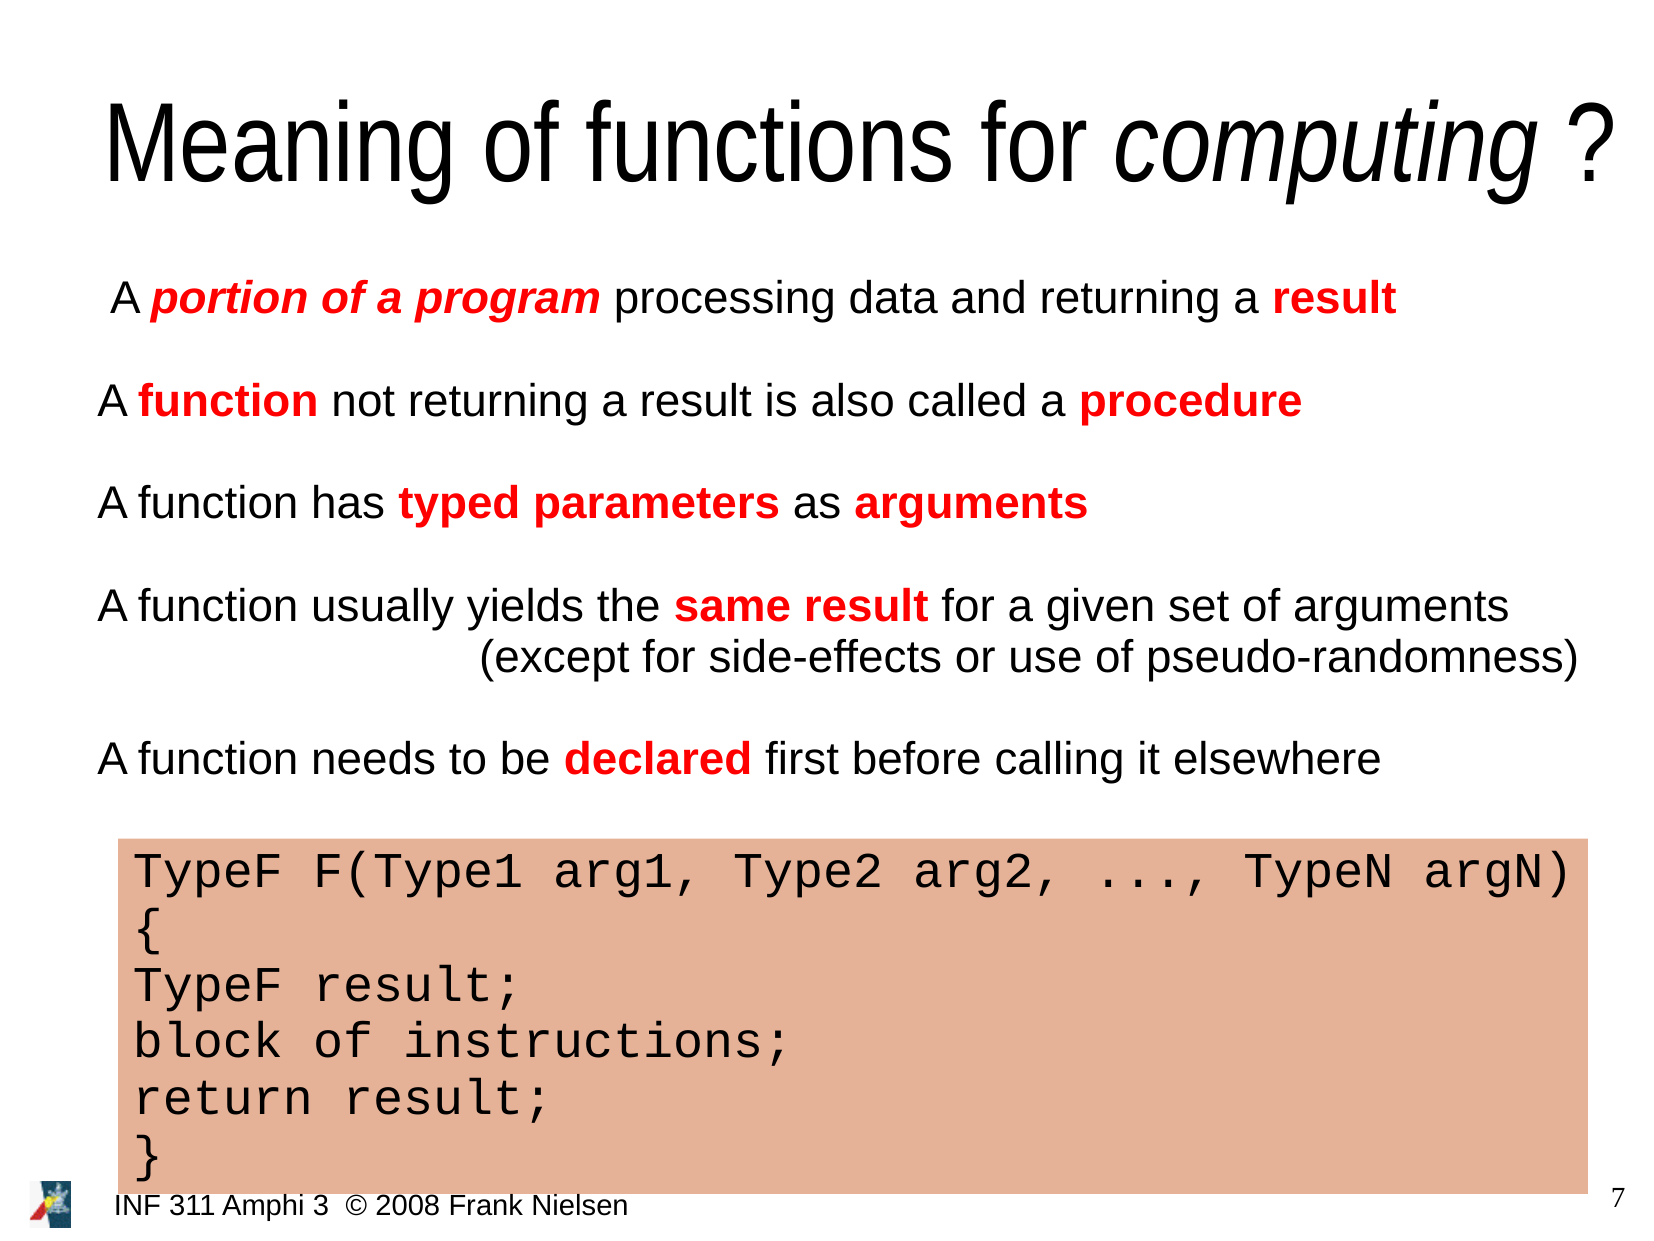

Meaning of functions for computing ?
 A portion of a program processing data and returning a result
A function not returning a result is also called a procedure
A function has typed parameters as arguments
A function usually yields the same result for a given set of arguments
	 		 (except for side-effects or use of pseudo-randomness)
A function needs to be declared first before calling it elsewhere
TypeF F(Type1 arg1, Type2 arg2, ..., TypeN argN)
{
TypeF result;
block of instructions;
return result;
}